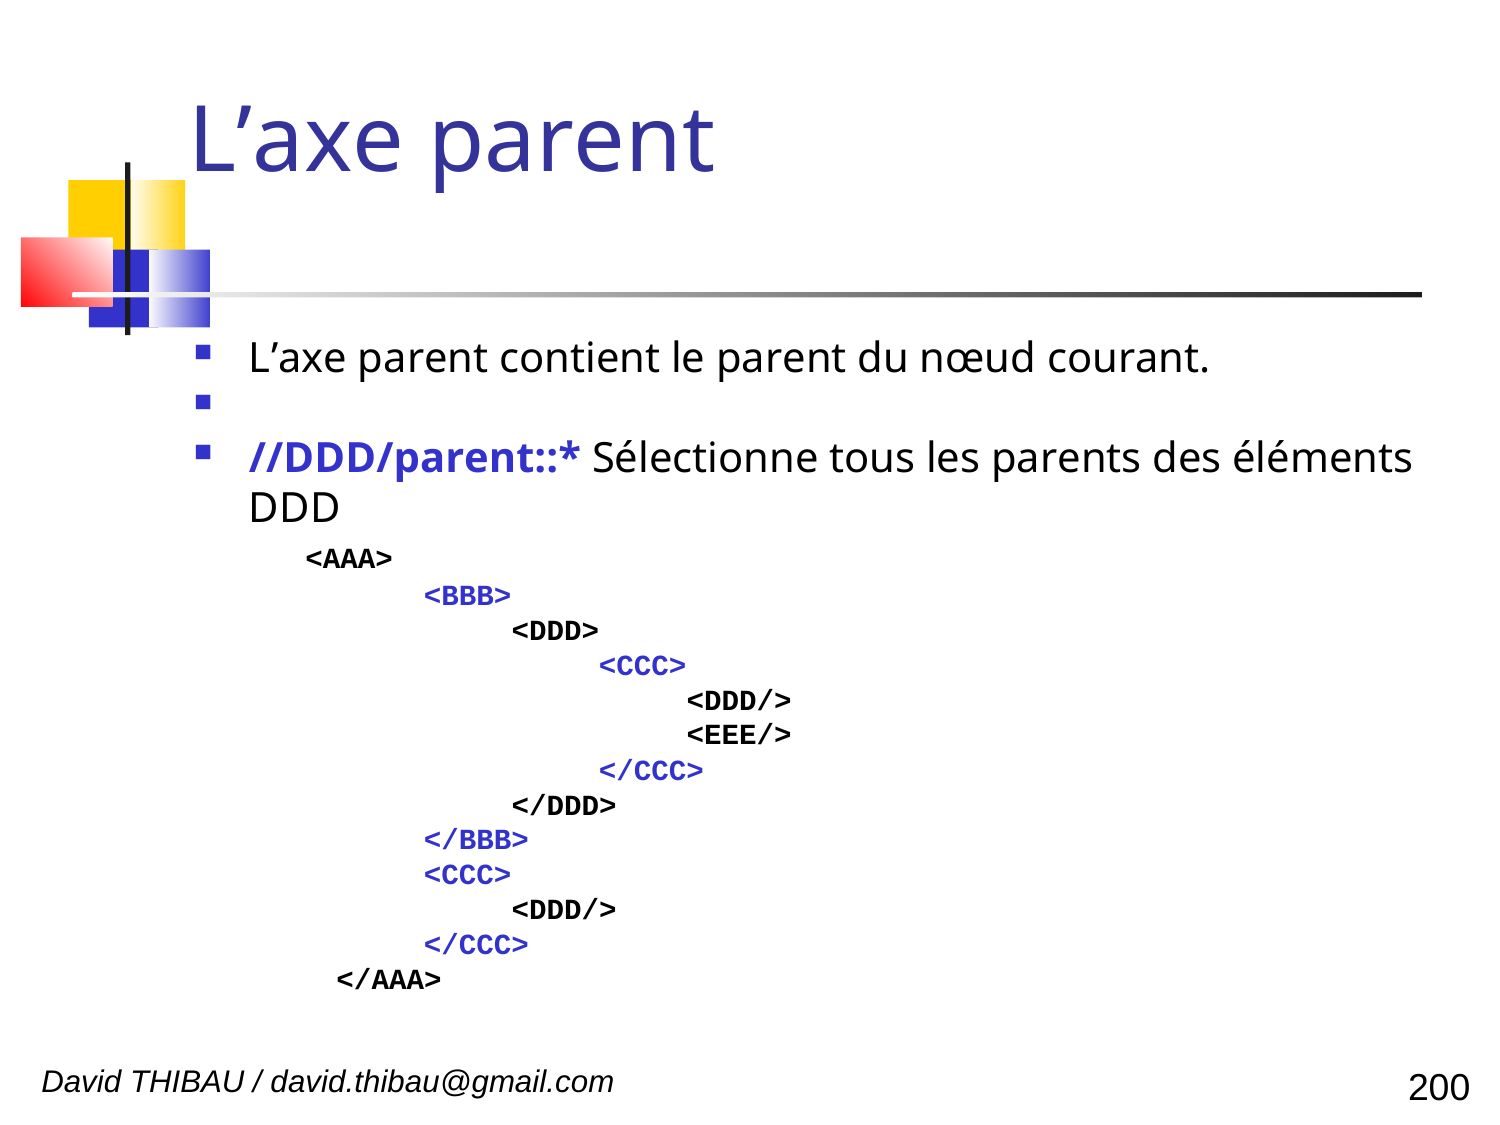

# L’axe parent
L’axe parent contient le parent du nœud courant.
//DDD/parent::* Sélectionne tous les parents des éléments DDD
     <AAA>
          <BBB>
               <DDD>
                    <CCC>
                         <DDD/>
                         <EEE/>
                    </CCC>
               </DDD>
          </BBB>
          <CCC>
               <DDD/>
          </CCC>
     </AAA>